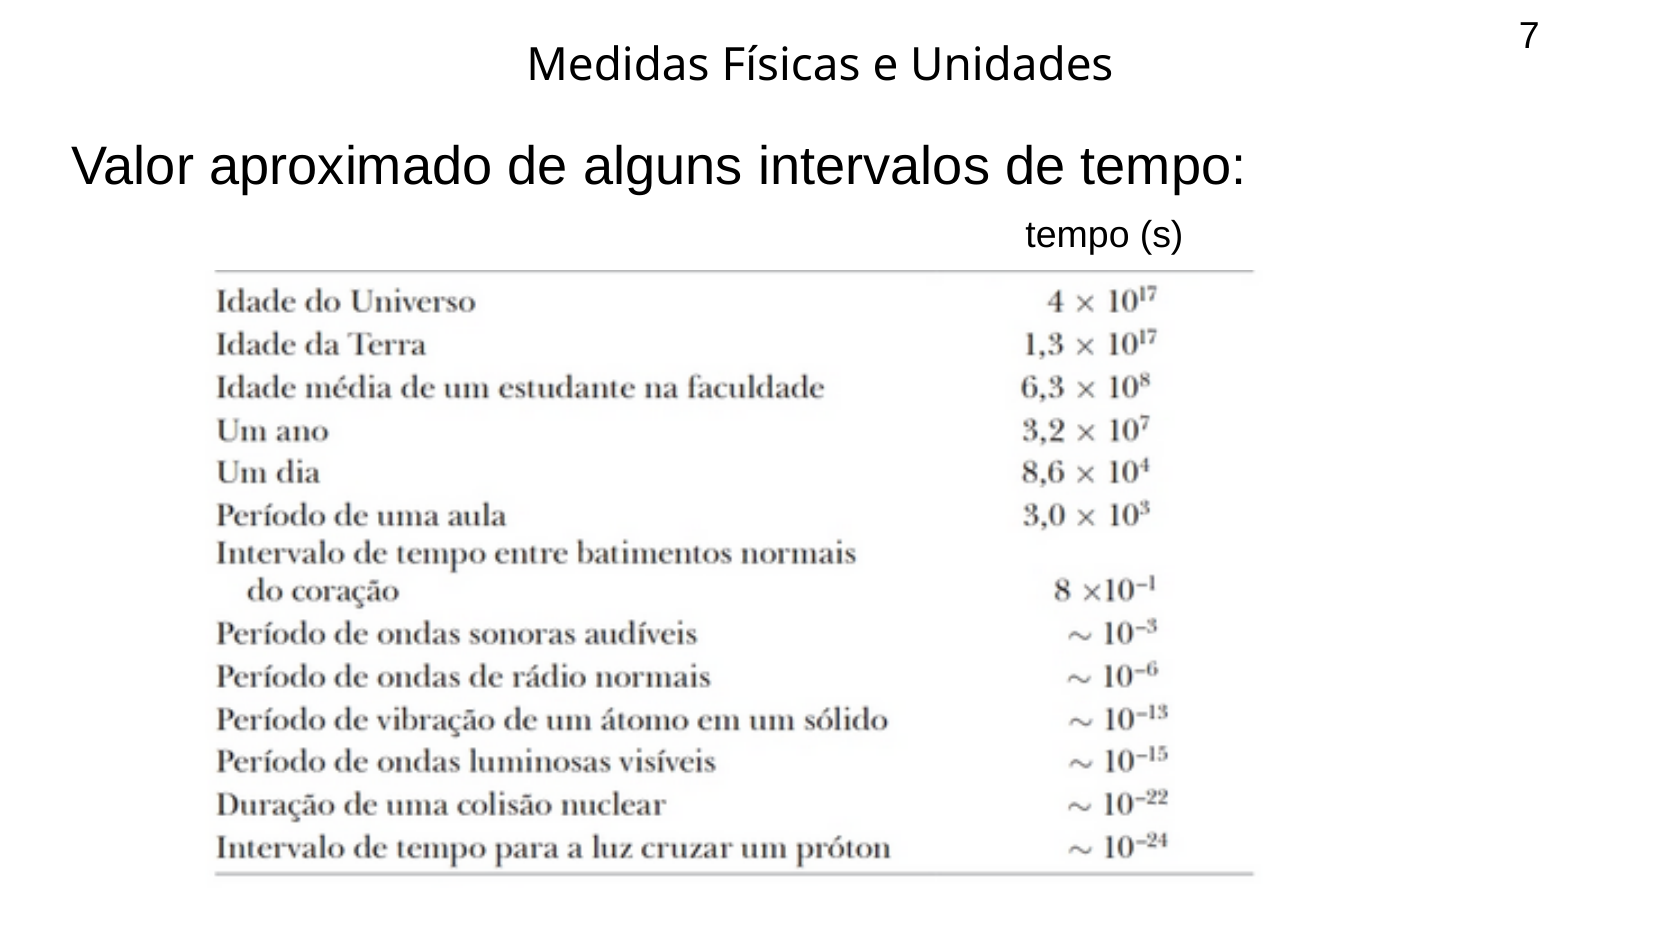

Medidas Físicas e Unidades
Valor aproximado de alguns intervalos de tempo:
tempo (s)